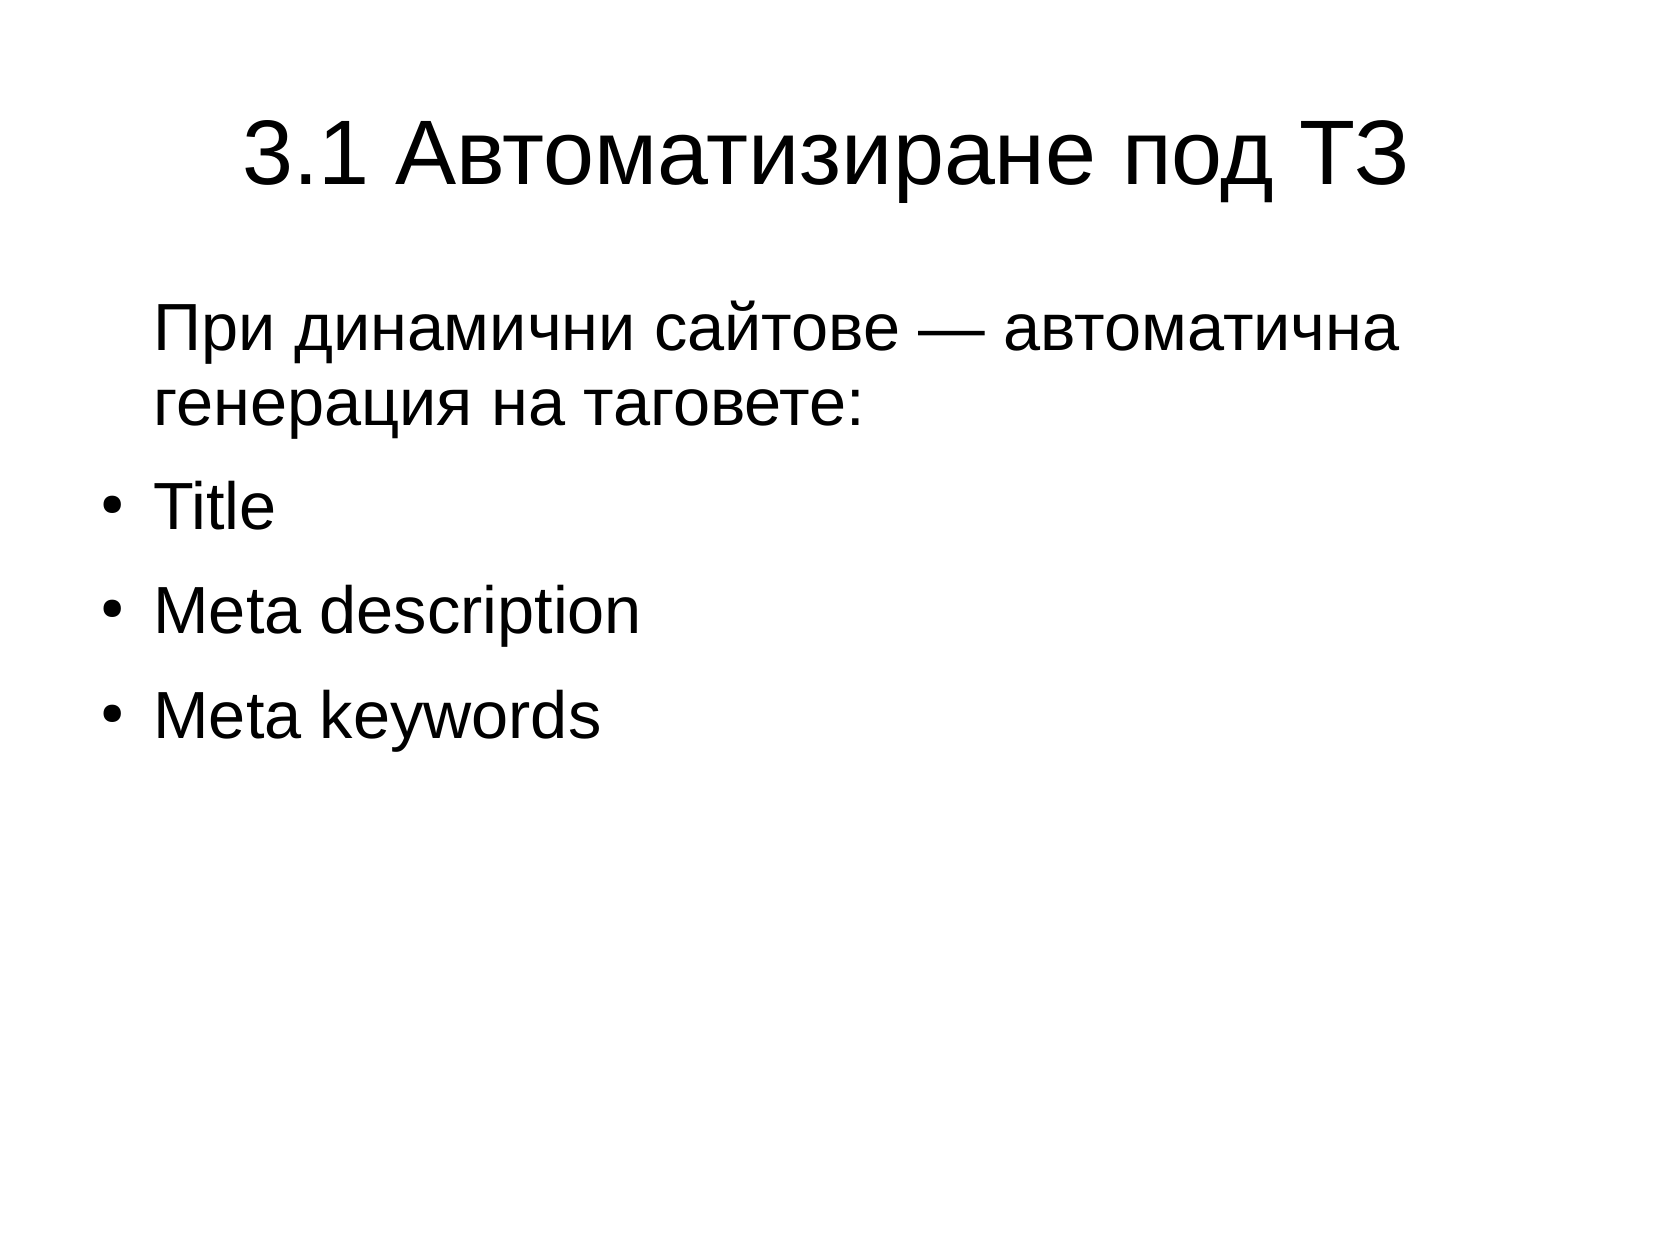

# 3.1 Автоматизиране под ТЗ
При динамични сайтове — автоматична генерация на таговете:
Title
Meta description
Meta keywords